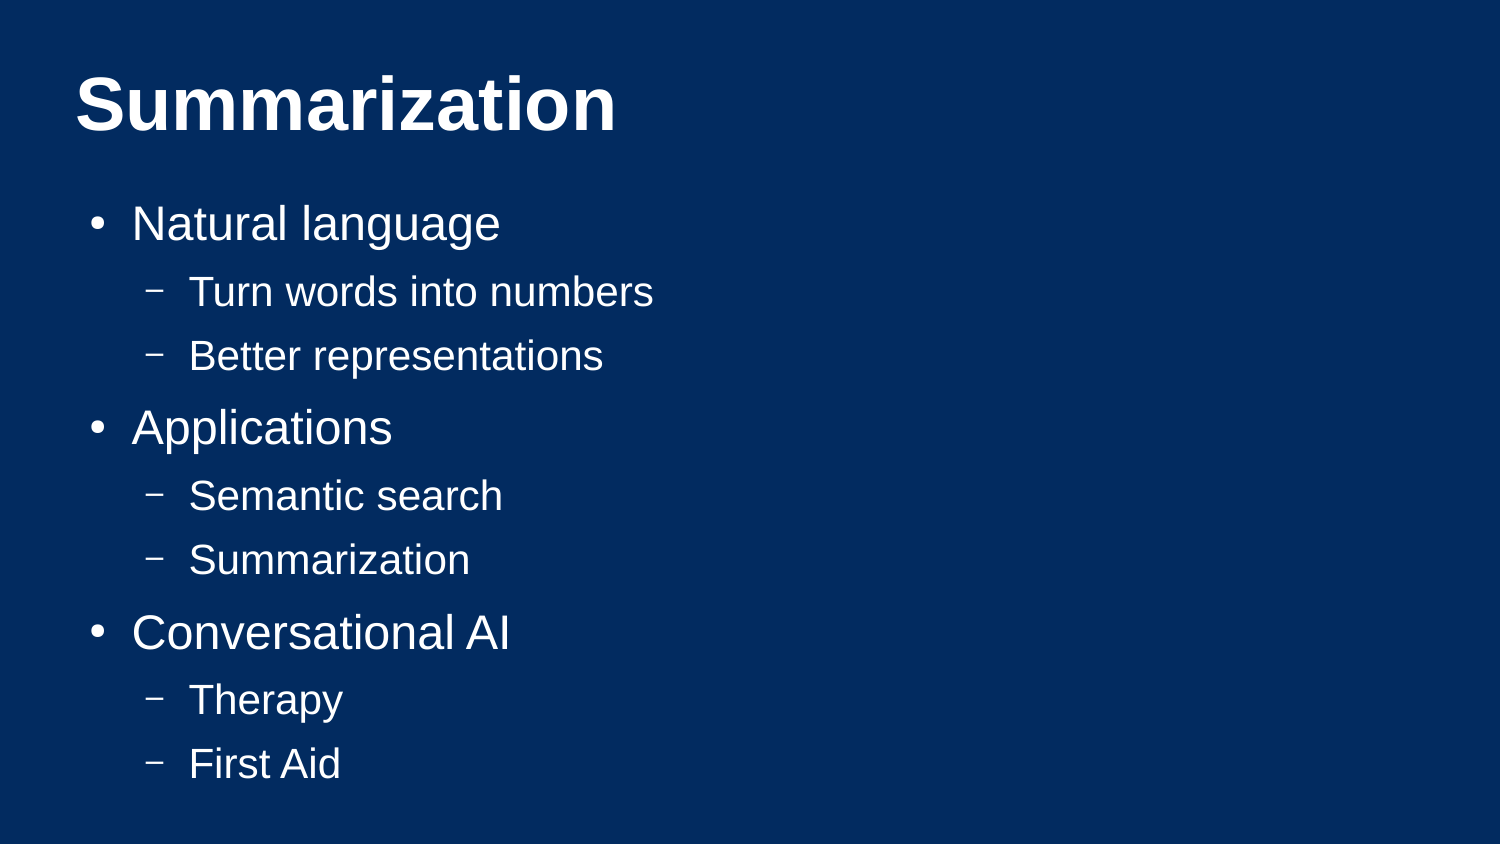

# Summarization
Natural language
Turn words into numbers
Better representations
Applications
Semantic search
Summarization
Conversational AI
Therapy
First Aid